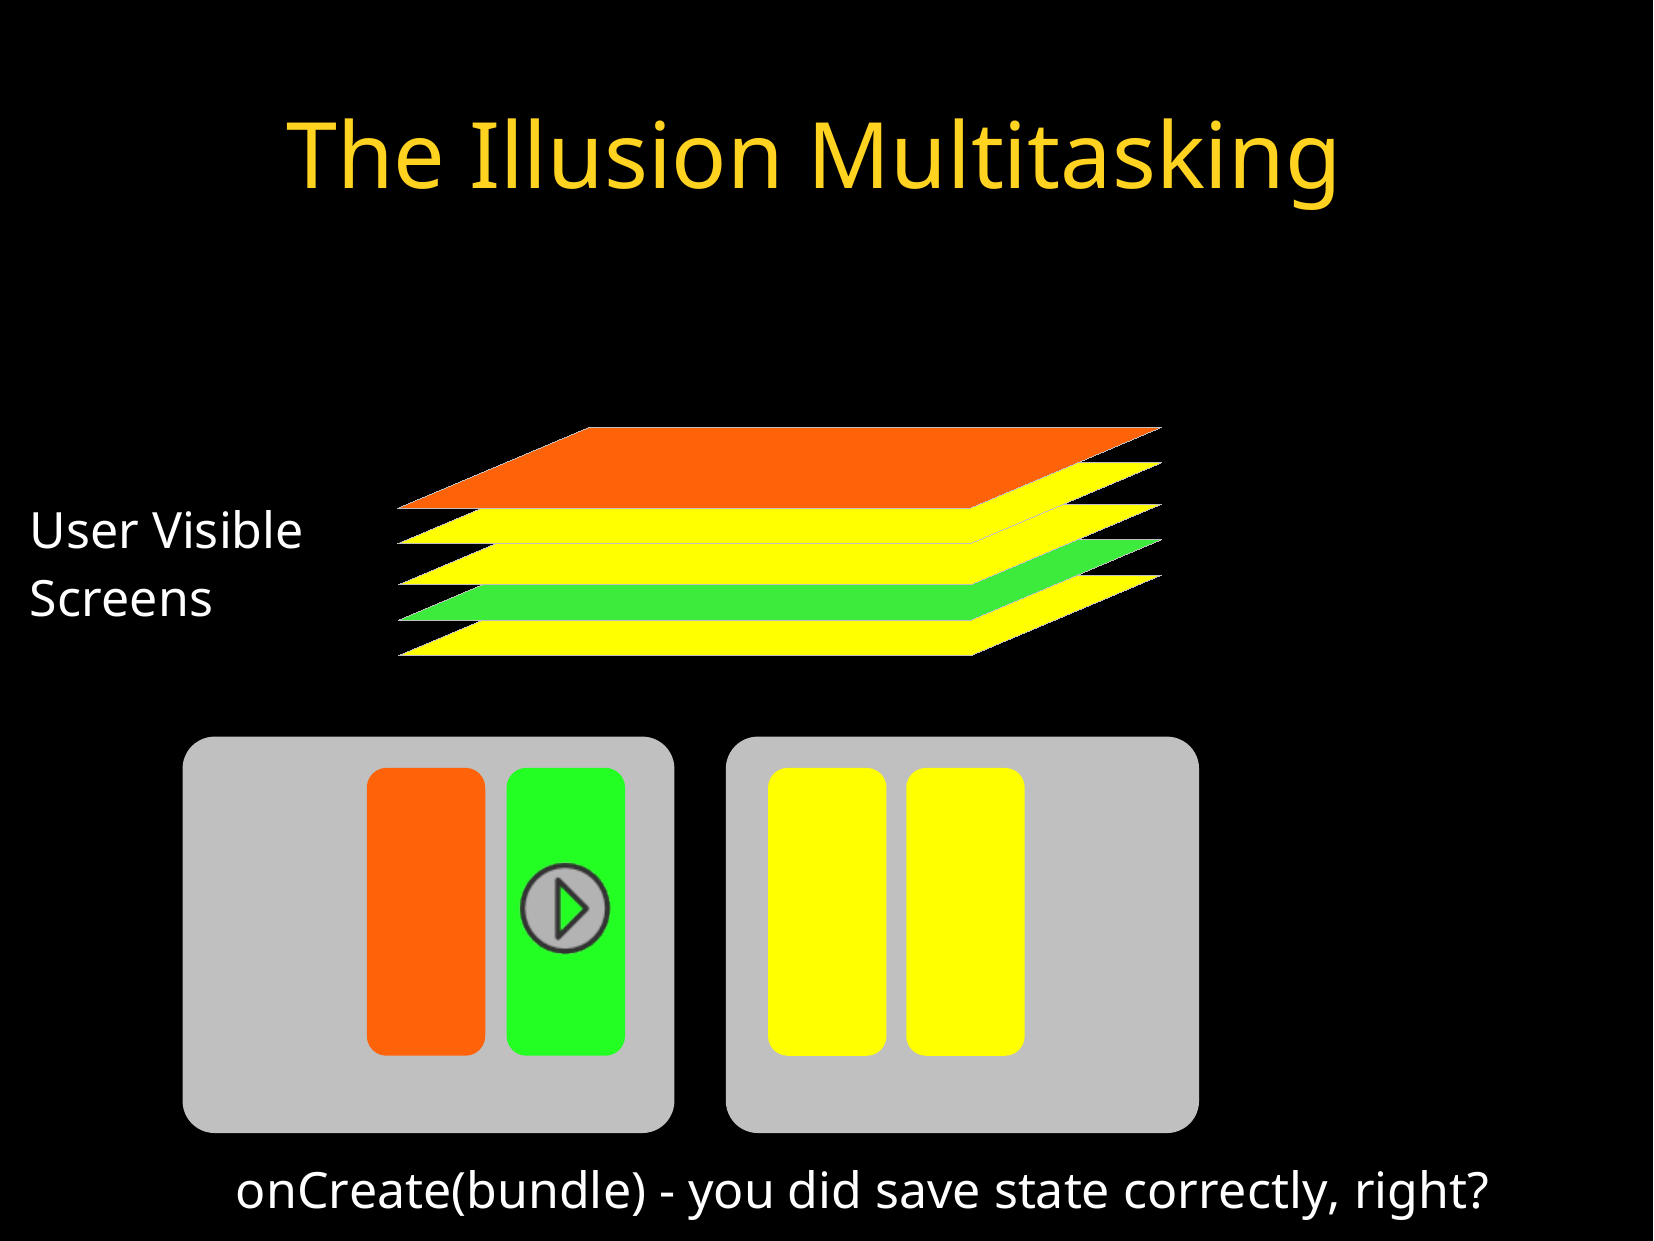

# The Illusion Multitasking
User Visible
Screens
onCreate(bundle) - you did save state correctly, right?